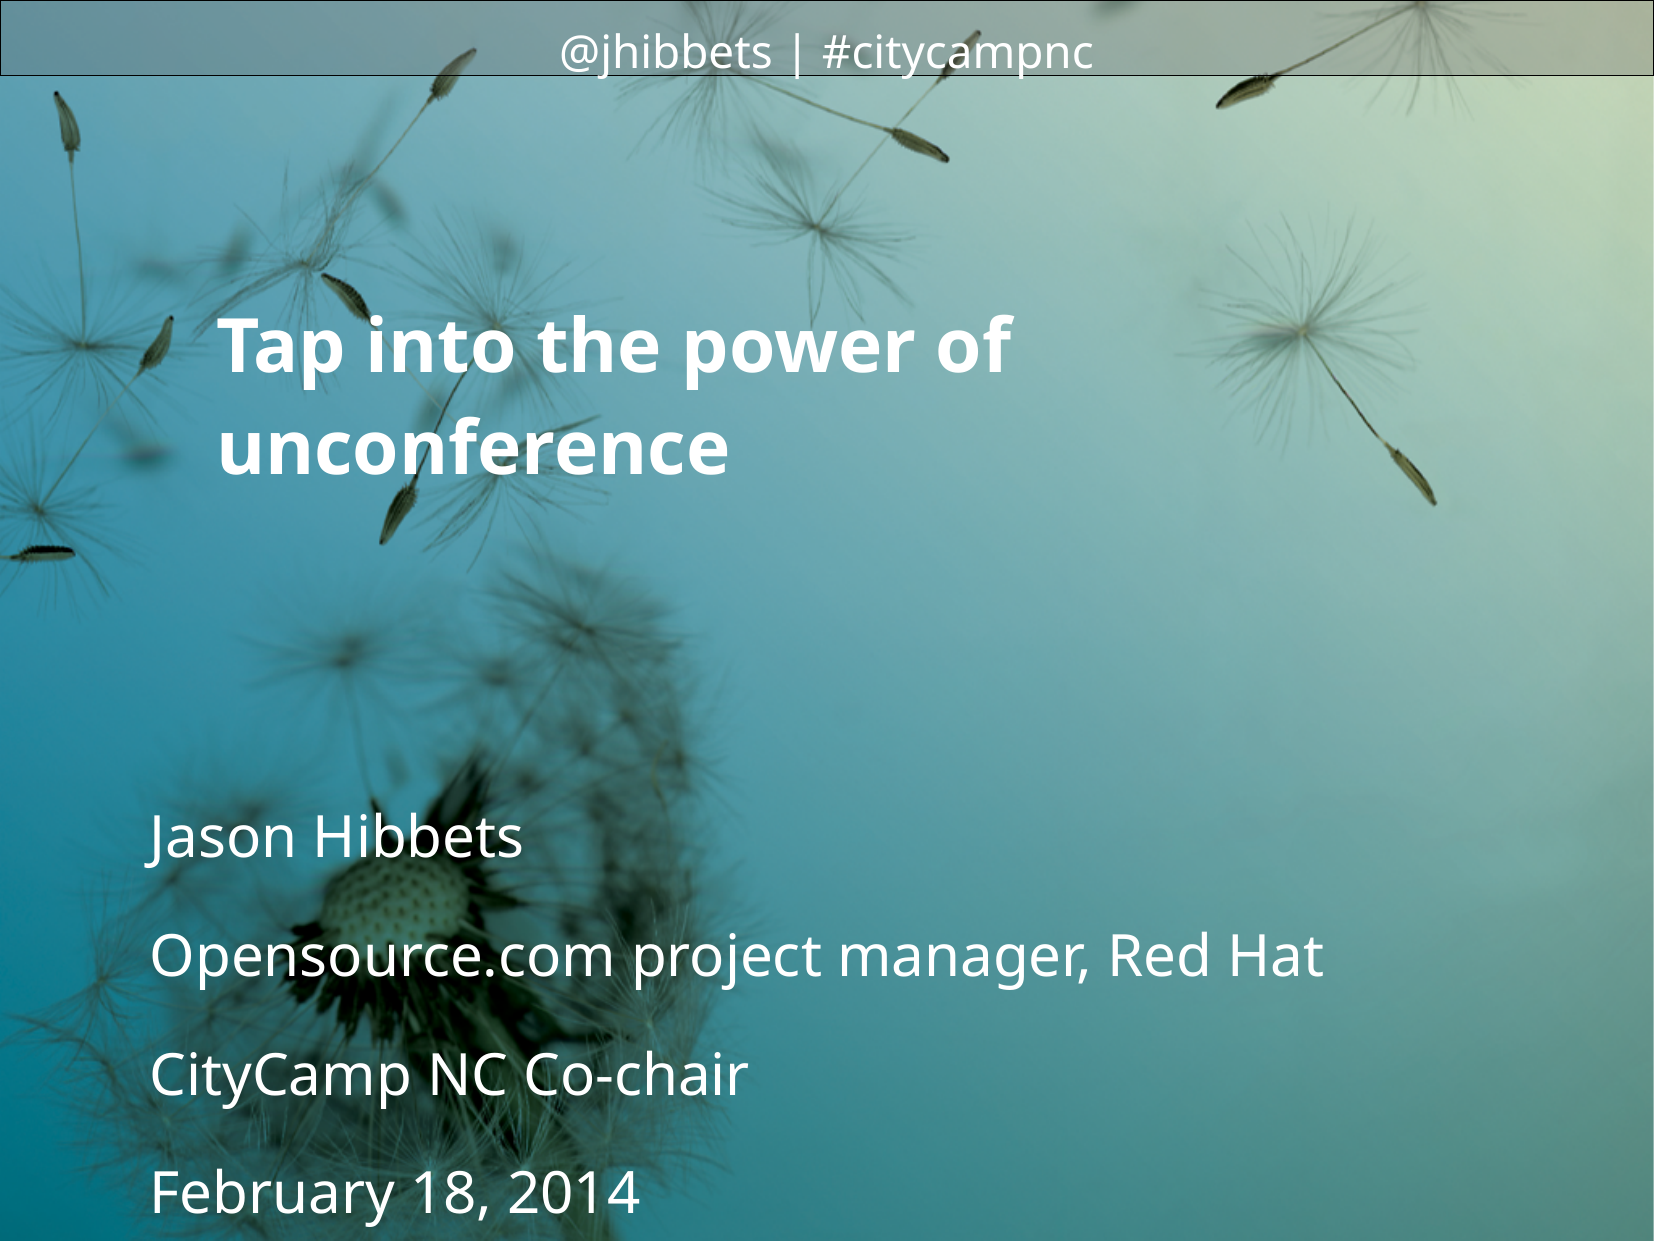

Tap into the power of unconference
Jason Hibbets
Opensource.com project manager, Red Hat
CityCamp NC Co-chair
February 18, 2014